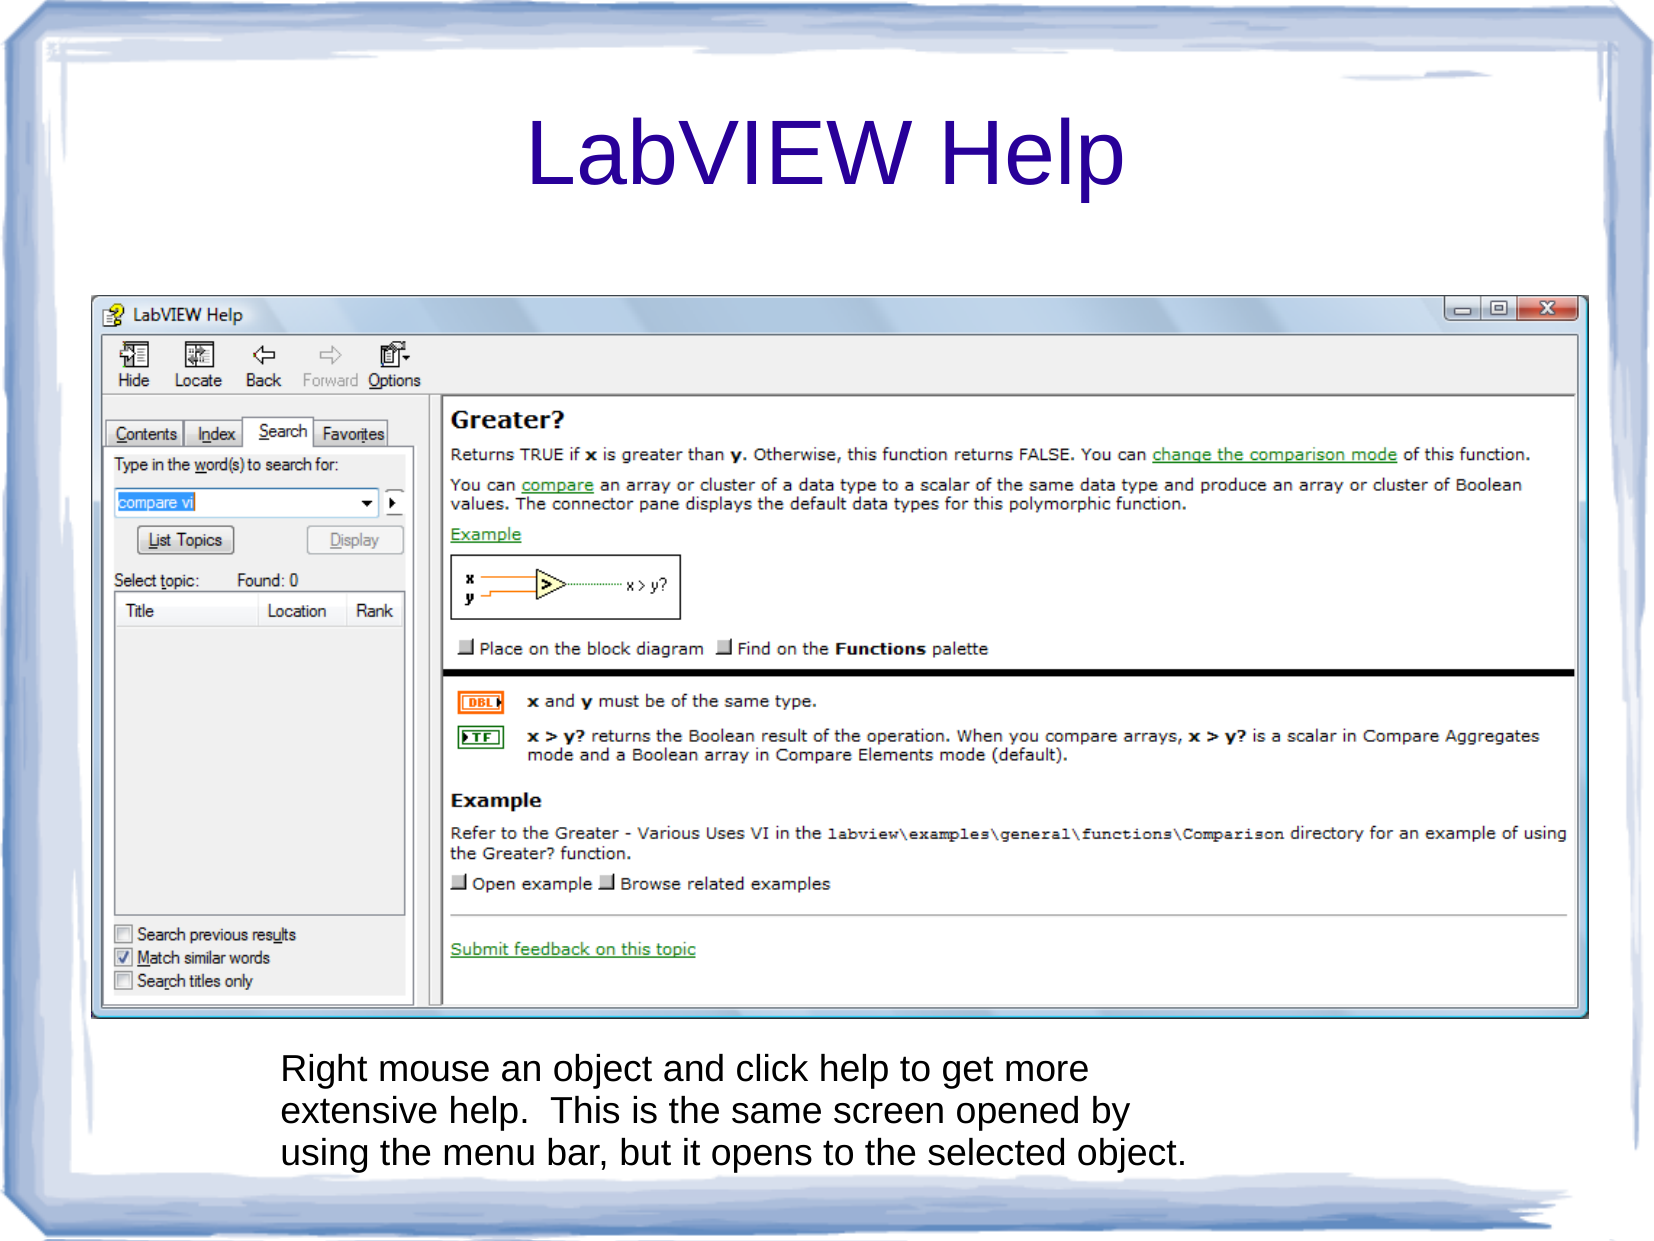

# LabVIEW Help
Right mouse an object and click help to get more extensive help. This is the same screen opened by using the menu bar, but it opens to the selected object.